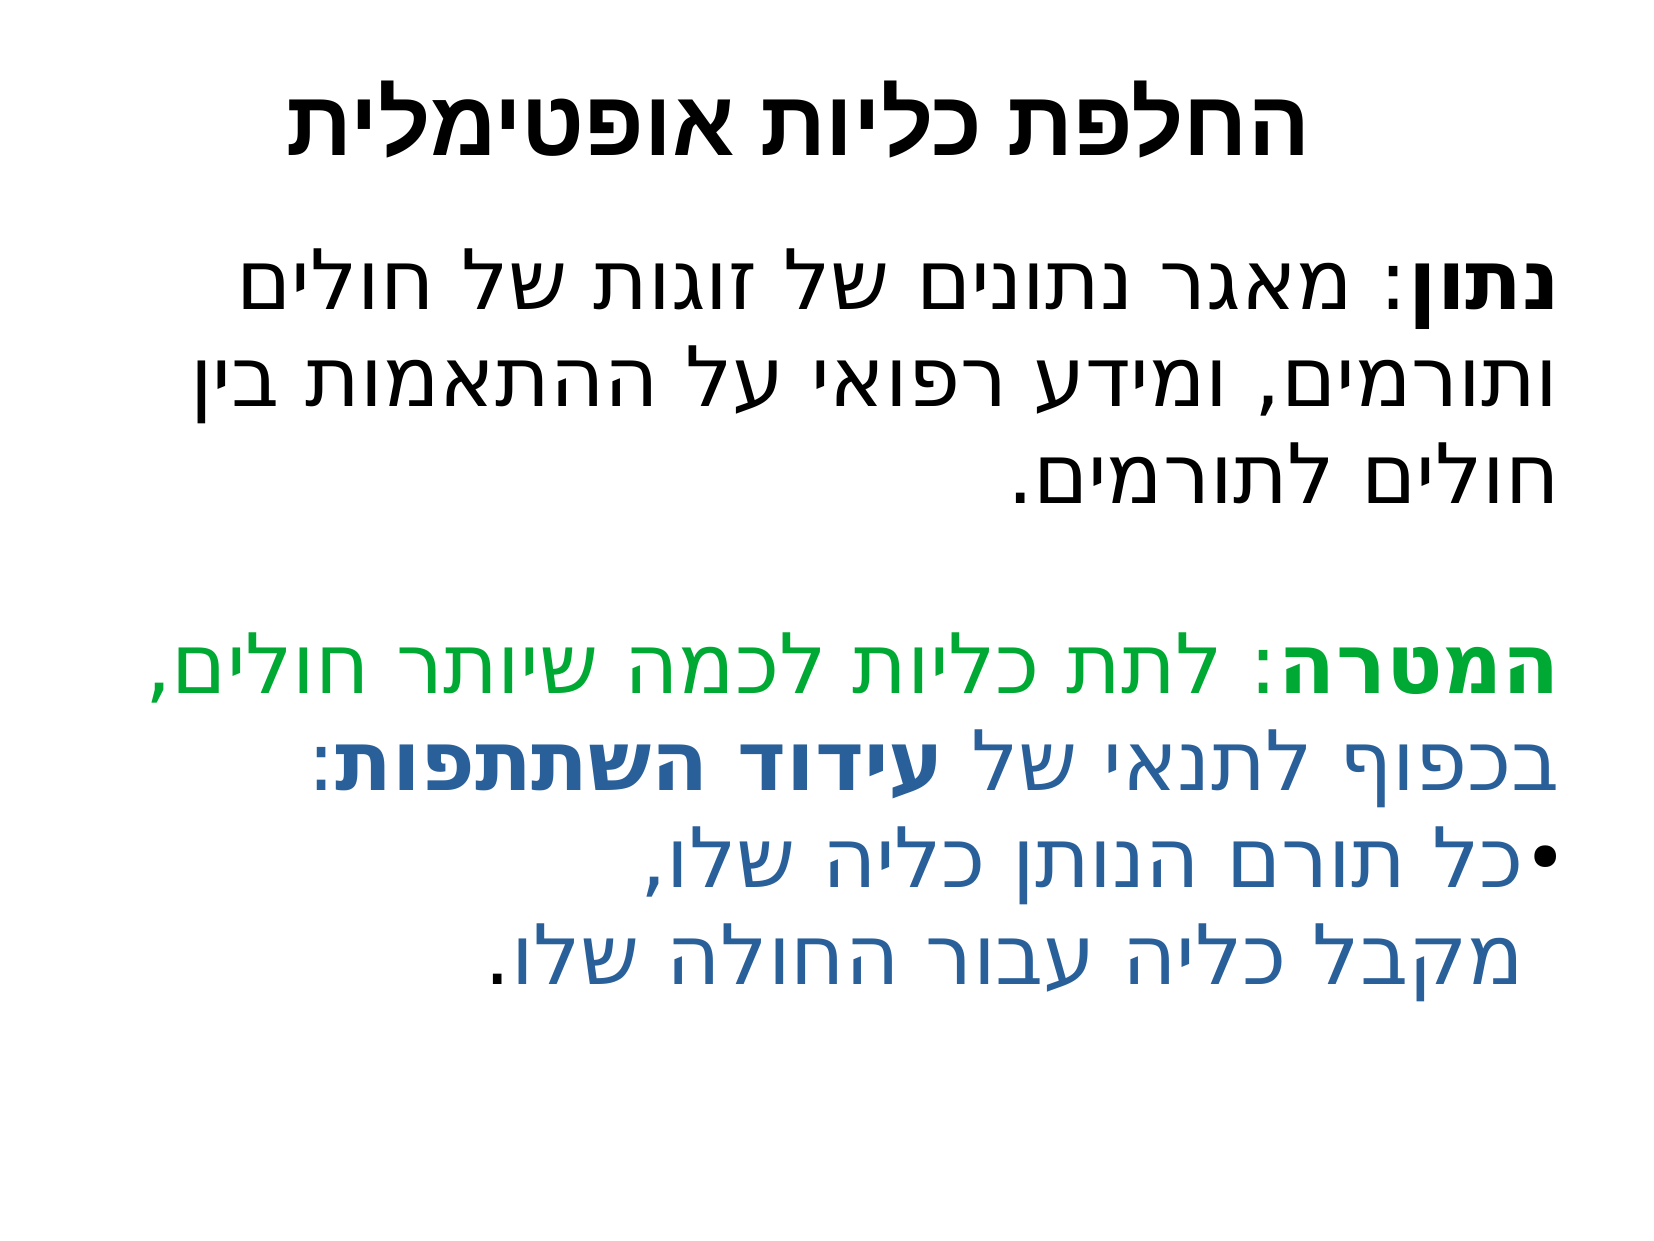

# החלפת כליות אופטימלית
נתון: מאגר נתונים של זוגות של חולים ותורמים, ומידע רפואי על ההתאמות בין חולים לתורמים.
המטרה: לתת כליות לכמה שיותר חולים, בכפוף לתנאי של עידוד השתתפות:
כל תורם הנותן כליה שלו,
מקבל כליה עבור החולה שלו.